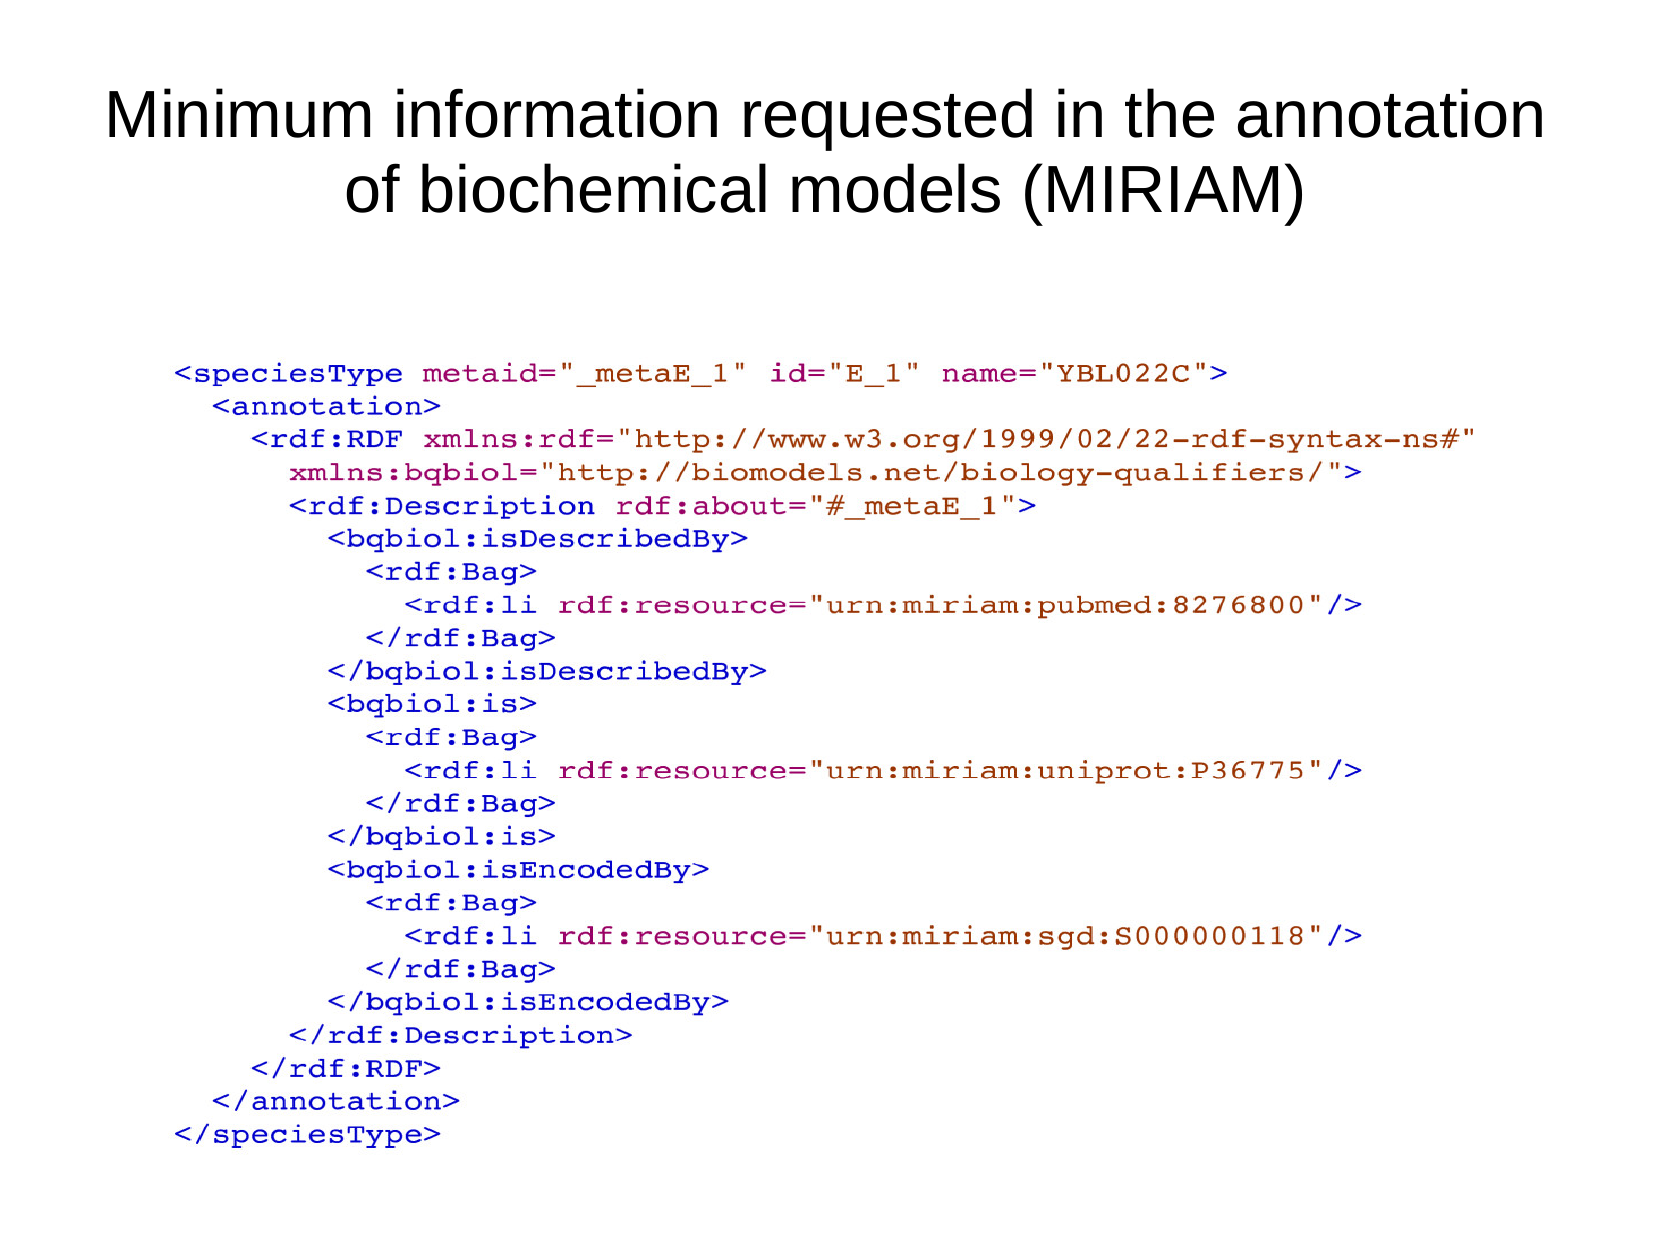

# Minimum information requested in the annotation of biochemical models (MIRIAM)